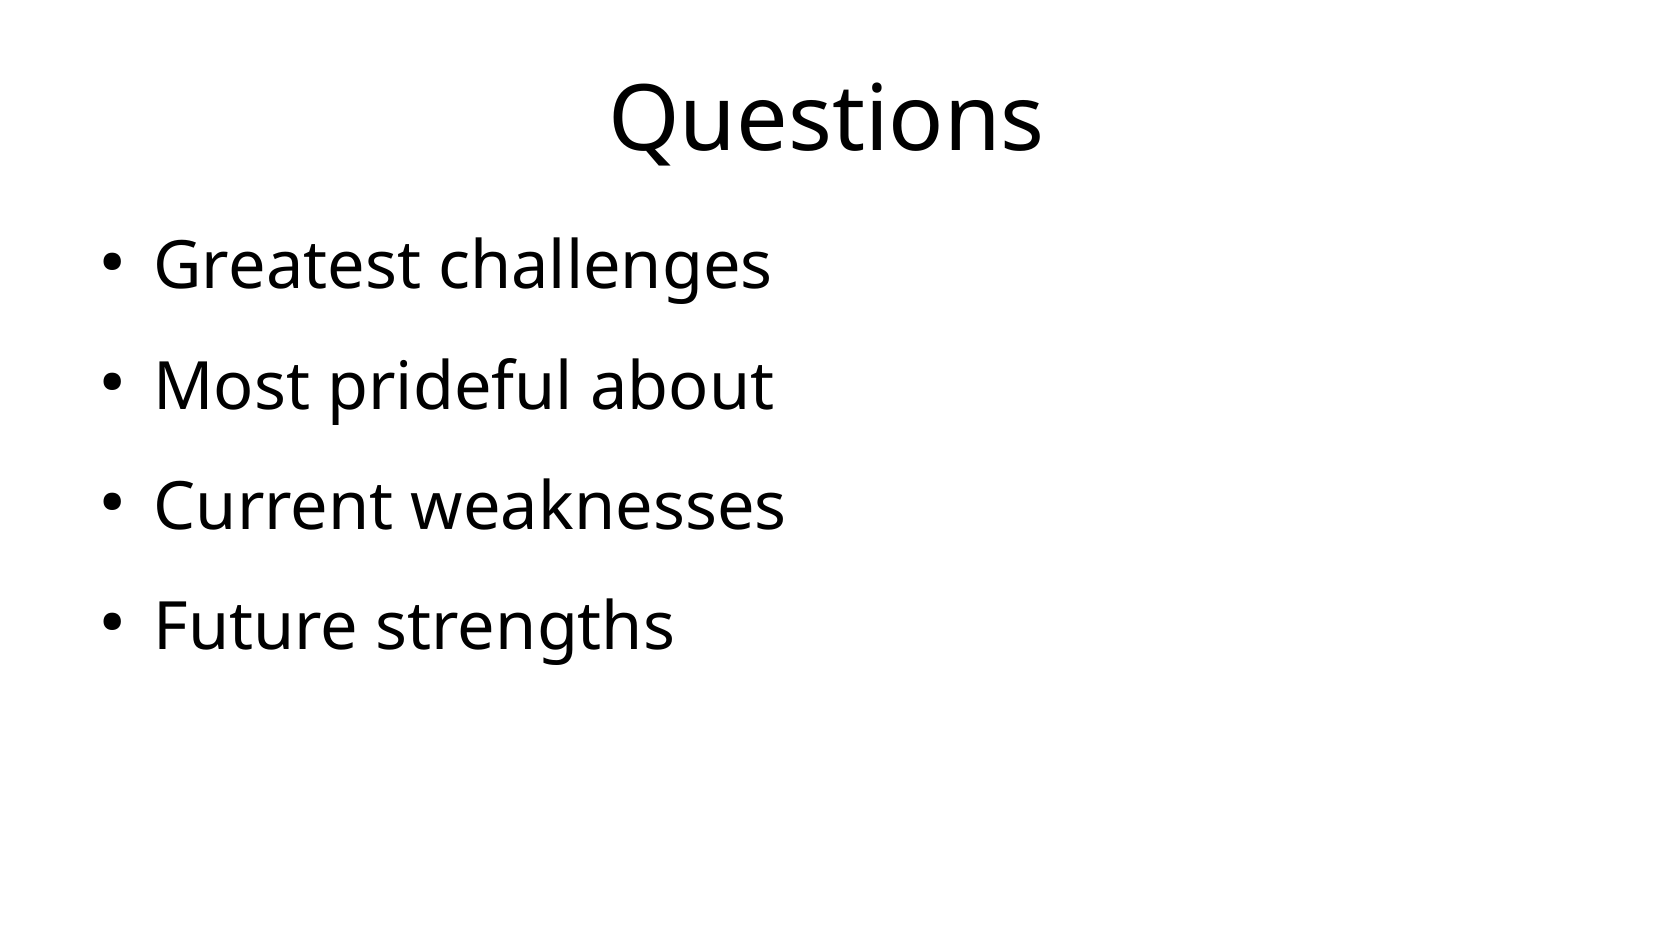

# Questions
Greatest challenges
Most prideful about
Current weaknesses
Future strengths